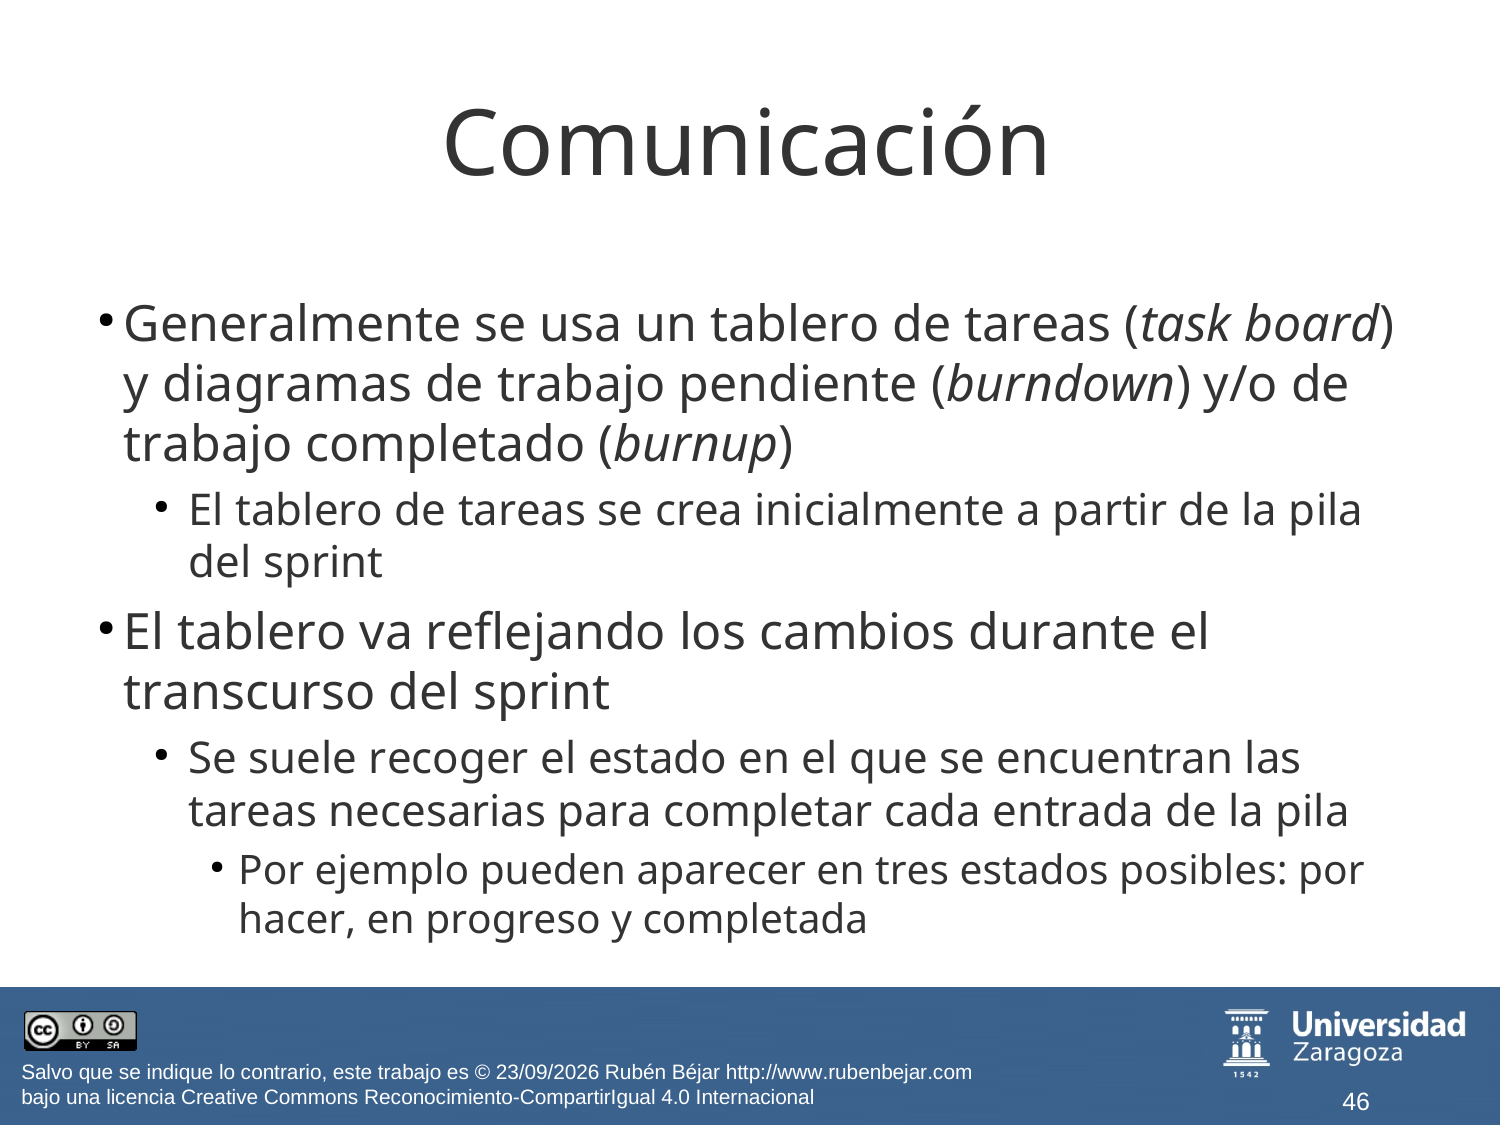

# Comunicación
Generalmente se usa un tablero de tareas (task board) y diagramas de trabajo pendiente (burndown) y/o de trabajo completado (burnup)
El tablero de tareas se crea inicialmente a partir de la pila del sprint
El tablero va reflejando los cambios durante el transcurso del sprint
Se suele recoger el estado en el que se encuentran las tareas necesarias para completar cada entrada de la pila
Por ejemplo pueden aparecer en tres estados posibles: por hacer, en progreso y completada